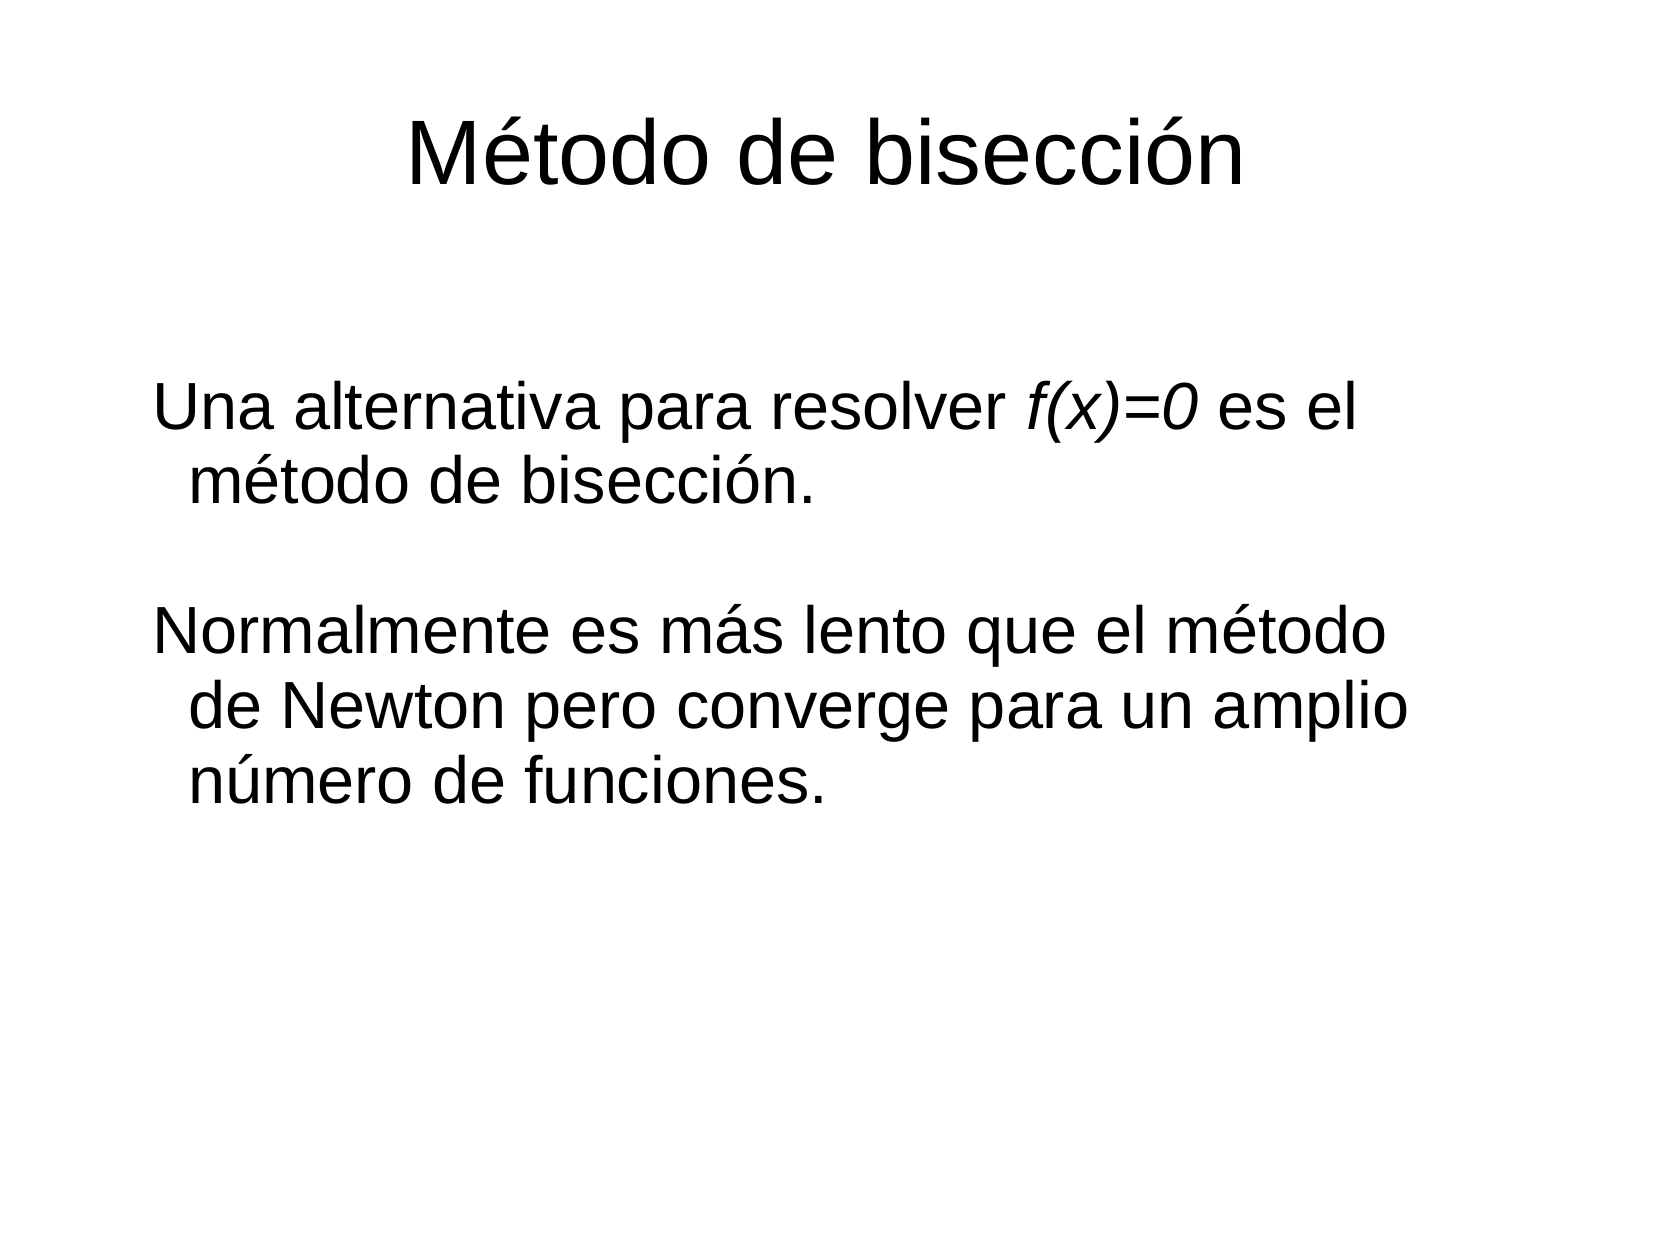

# Método de bisección
Una alternativa para resolver f(x)=0 es el método de bisección.
Normalmente es más lento que el método de Newton pero converge para un amplio número de funciones.